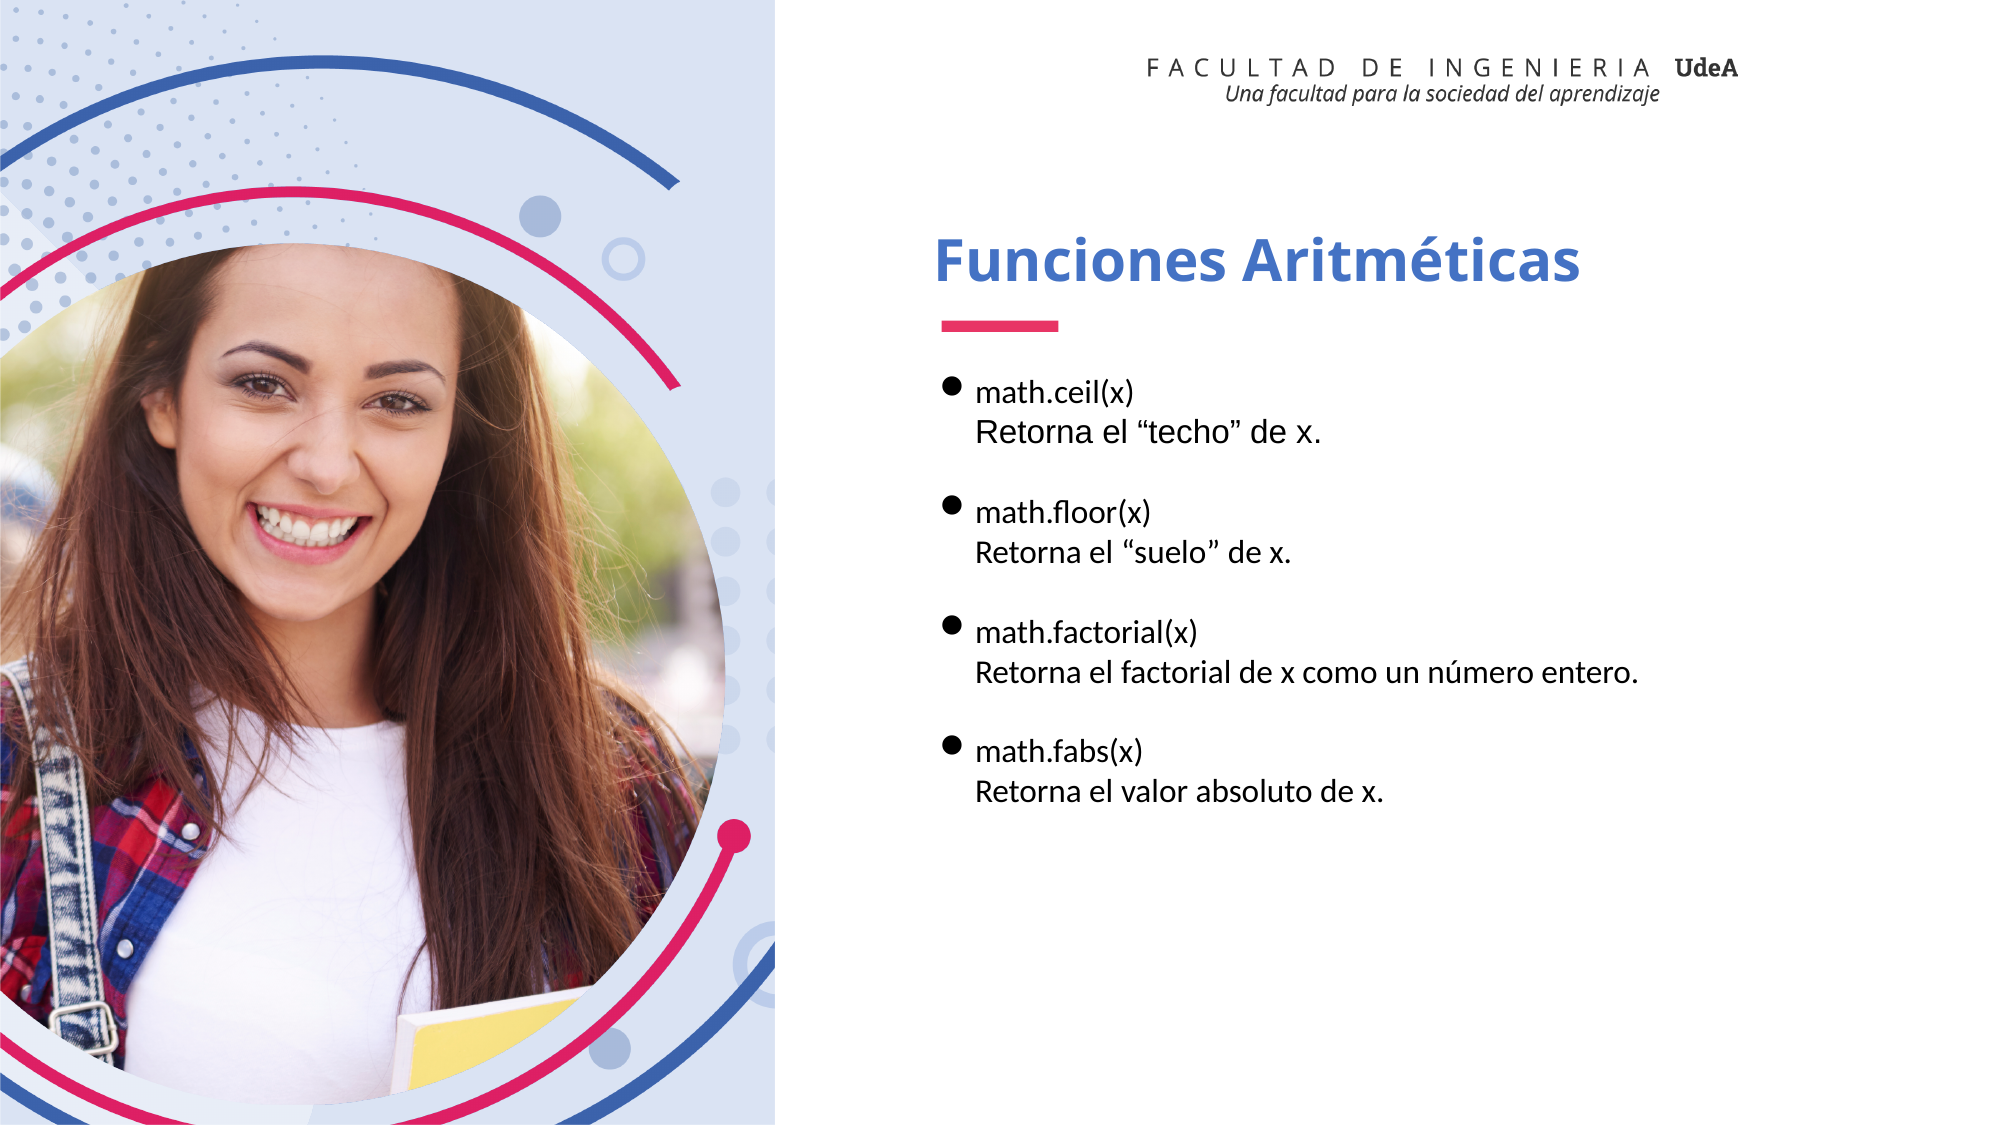

Funciones Aritméticas
math.ceil(x)
Retorna el “techo” de x.
math.floor(x)
Retorna el “suelo” de x.
math.factorial(x)
Retorna el factorial de x como un número entero.
math.fabs(x)
Retorna el valor absoluto de x.